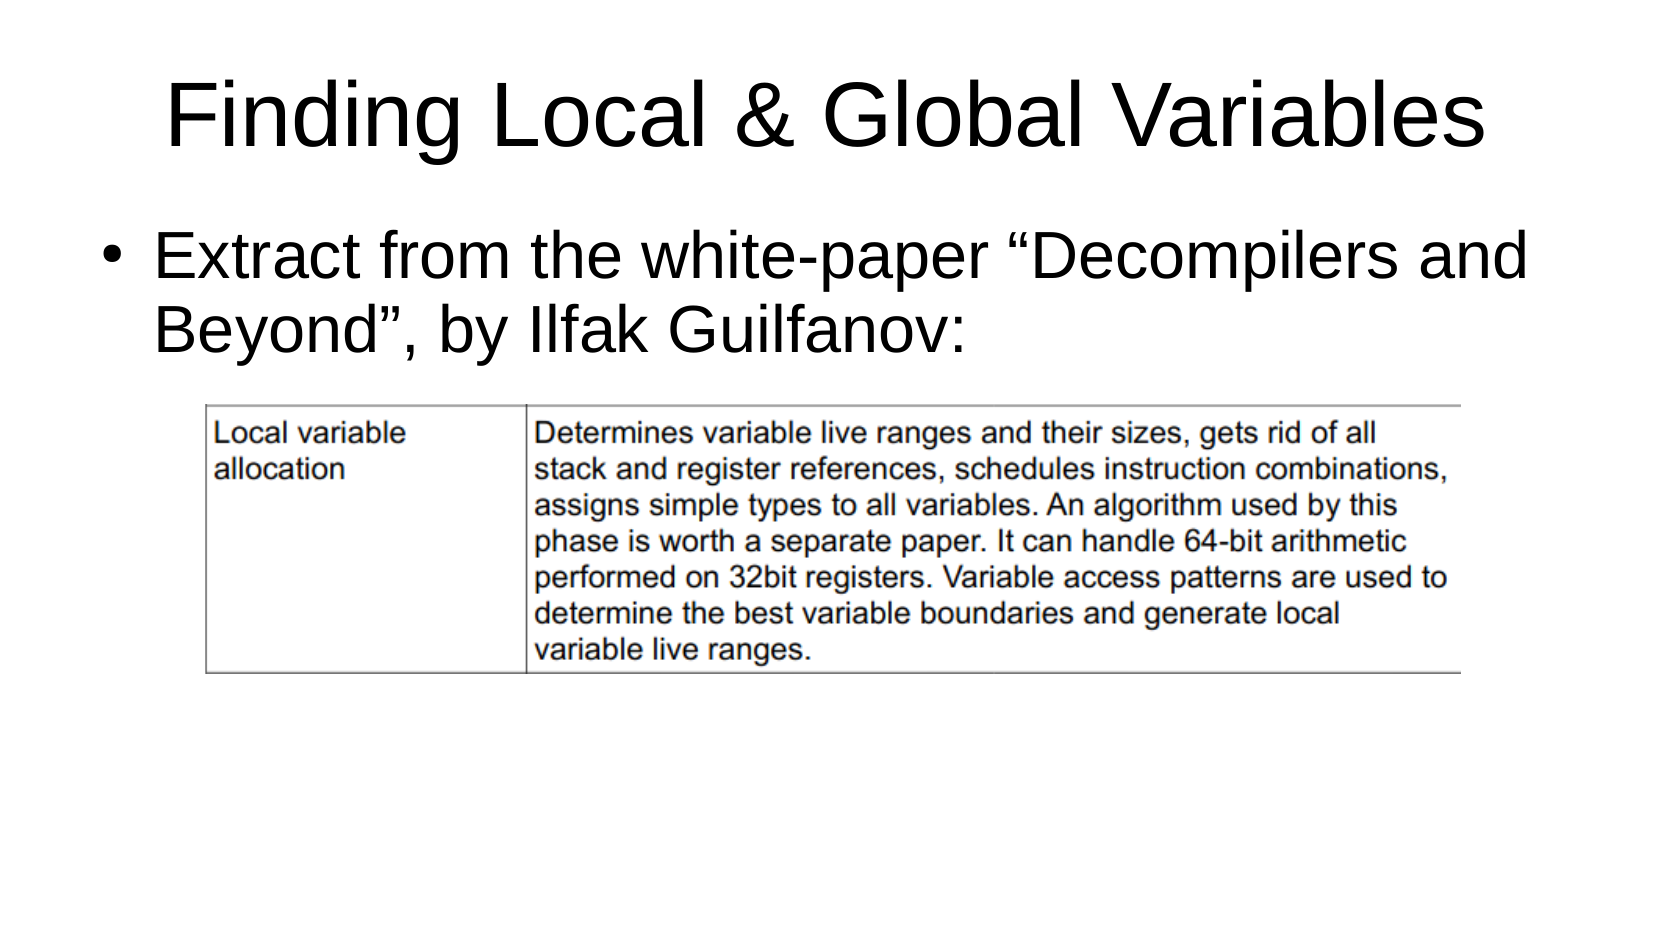

# Finding Local & Global Variables
Extract from the white-paper “Decompilers and Beyond”, by Ilfak Guilfanov: